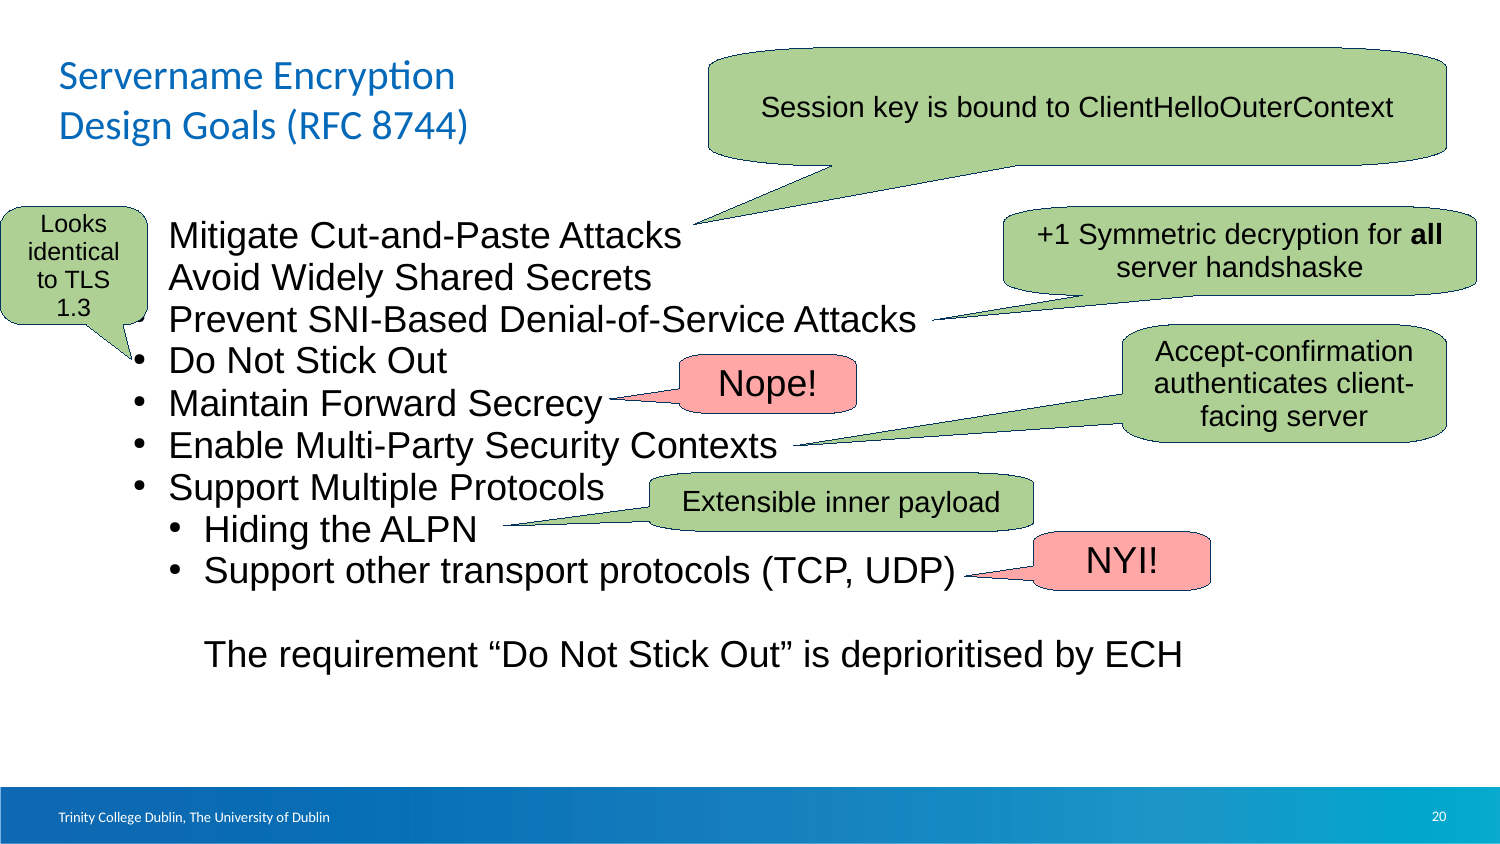

# Servername Encryption Design Goals (RFC 8744)
Session key is bound to ClientHelloOuterContext
Looks identical to TLS 1.3
Mitigate Cut-and-Paste Attacks
Avoid Widely Shared Secrets
Prevent SNI-Based Denial-of-Service Attacks
Do Not Stick Out
Maintain Forward Secrecy
Enable Multi-Party Security Contexts
Support Multiple Protocols
Hiding the ALPN
Support other transport protocols (TCP, UDP)
The requirement “Do Not Stick Out” is deprioritised by ECH
+1 Symmetric decryption for all server handshaske
Accept-confirmation authenticates client-facing server
Nope!
Extensible inner payload
NYI!